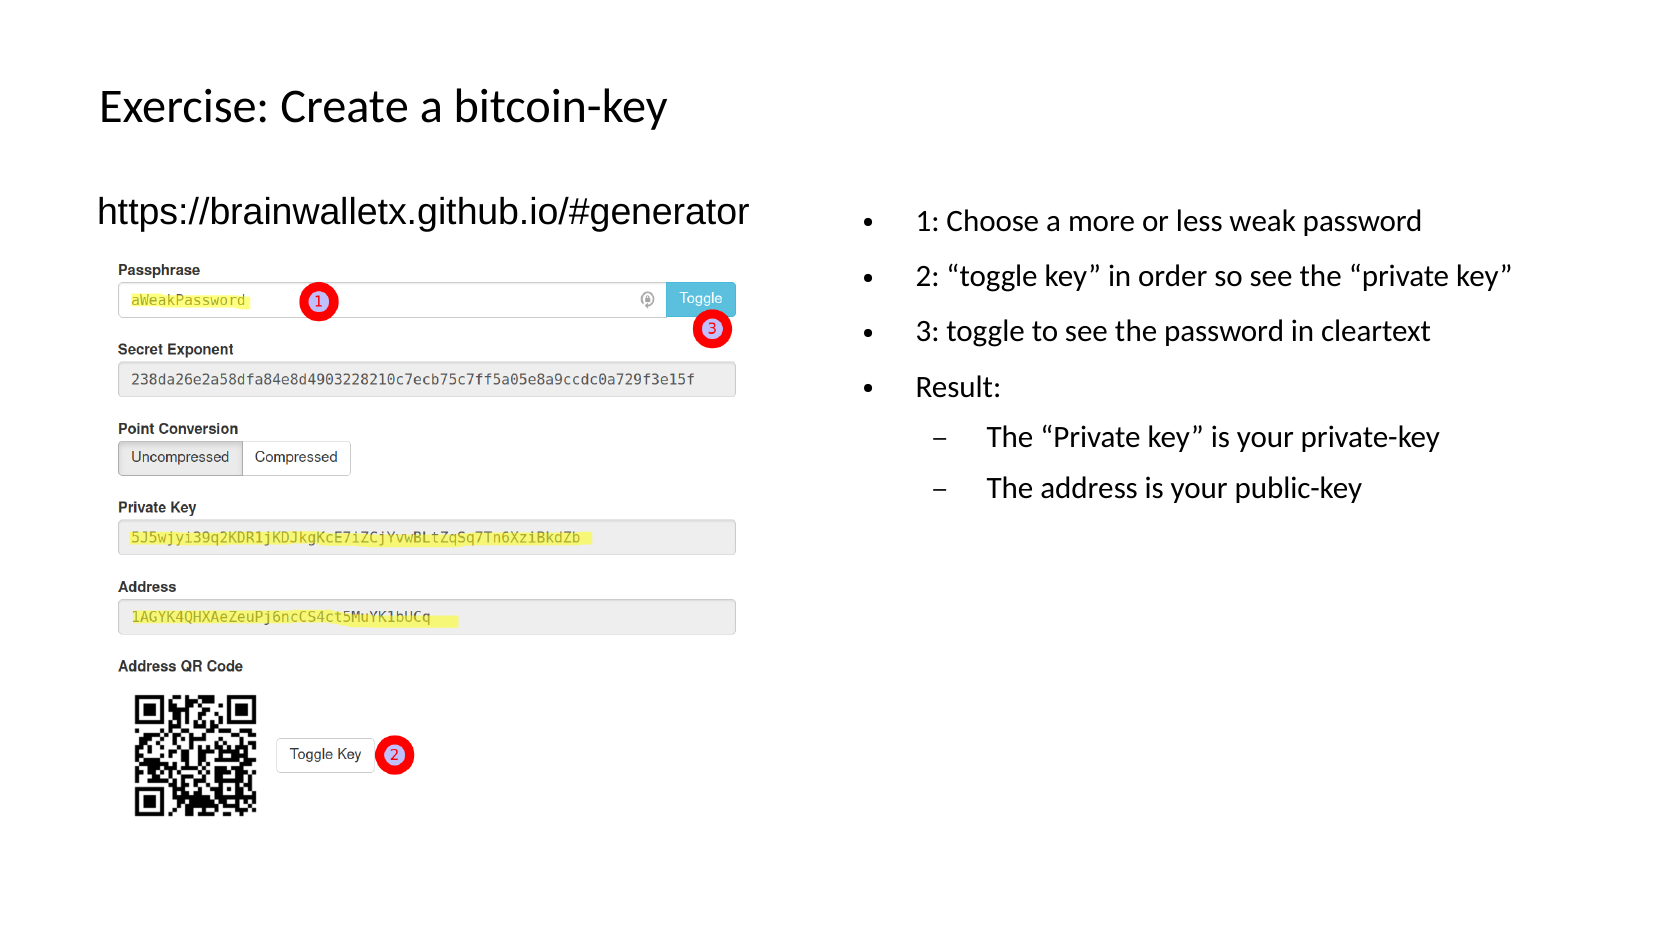

# Exercise: Create a bitcoin-key
https://brainwalletx.github.io/#generator
1: Choose a more or less weak password
2: “toggle key” in order so see the “private key”
3: toggle to see the password in cleartext
Result:
The “Private key” is your private-key
The address is your public-key